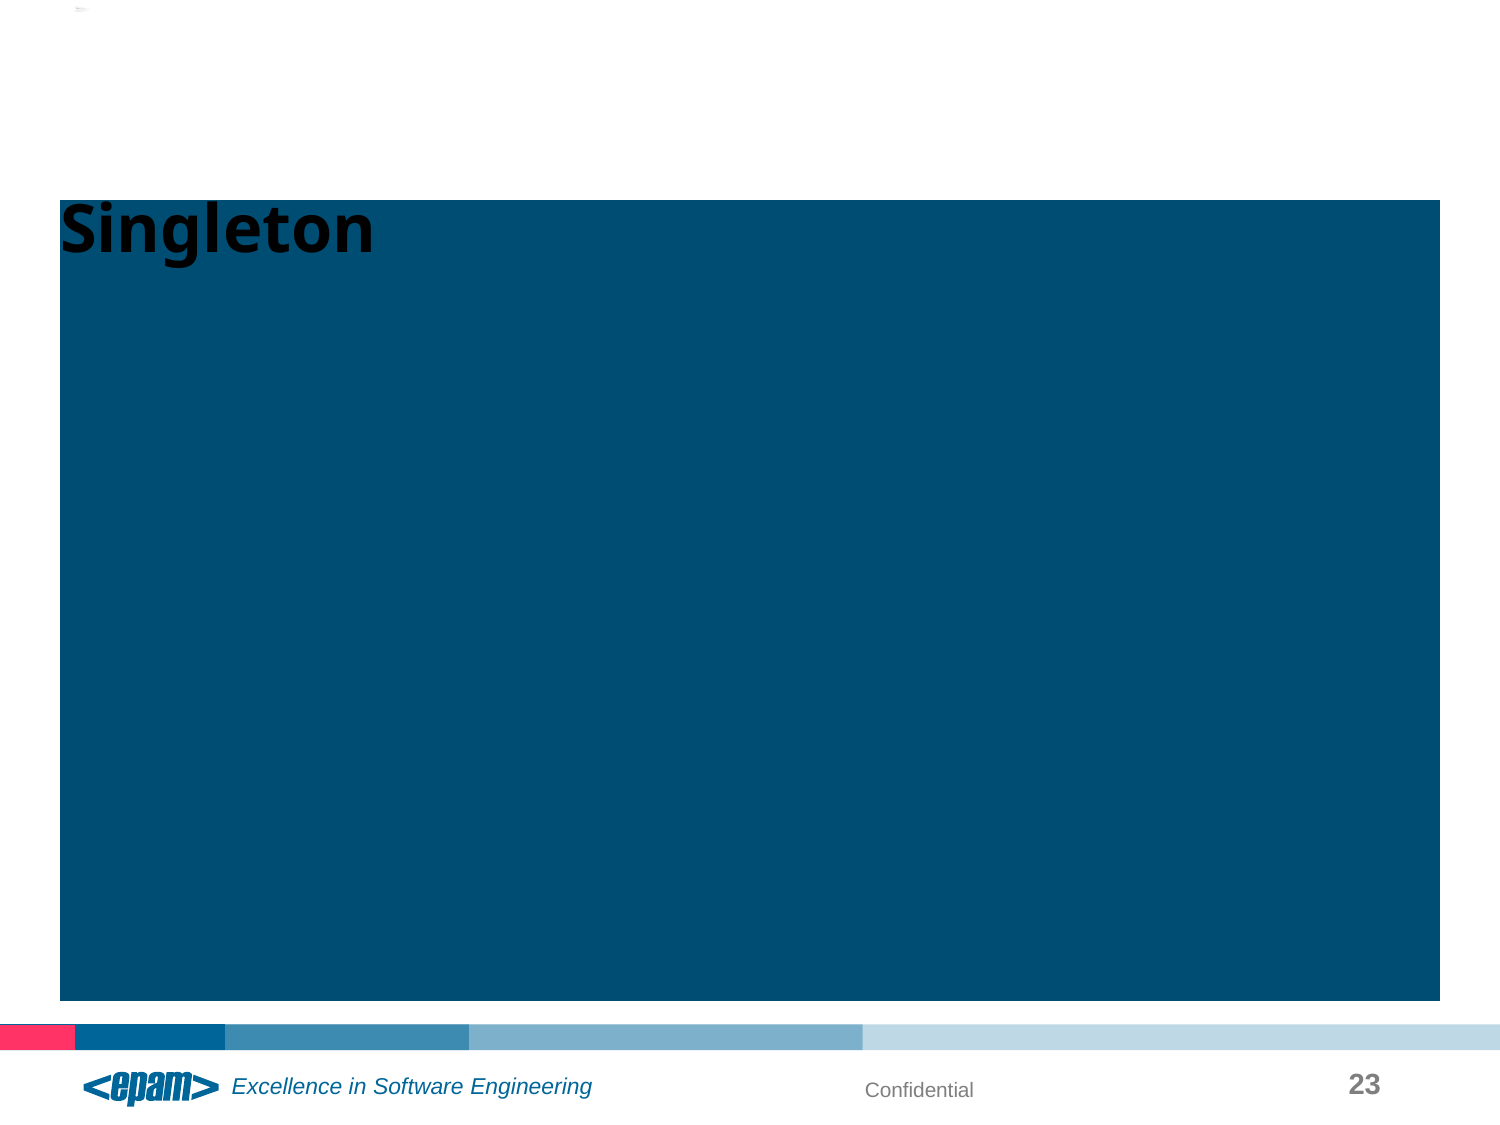

# trait Locale {
 def getMessage(key: String): String
}
object MessageBox{
 def show(message: String): String = ...
 def show(messageKey: String, locale: Locale): String =
 show(locale.getMessage(messageKey))
}
class ConfigBasedLocale(config: Config) extends Locale{
 def getMessage(key: String): String =
 // get messages from config
}
Singleton
Confidential